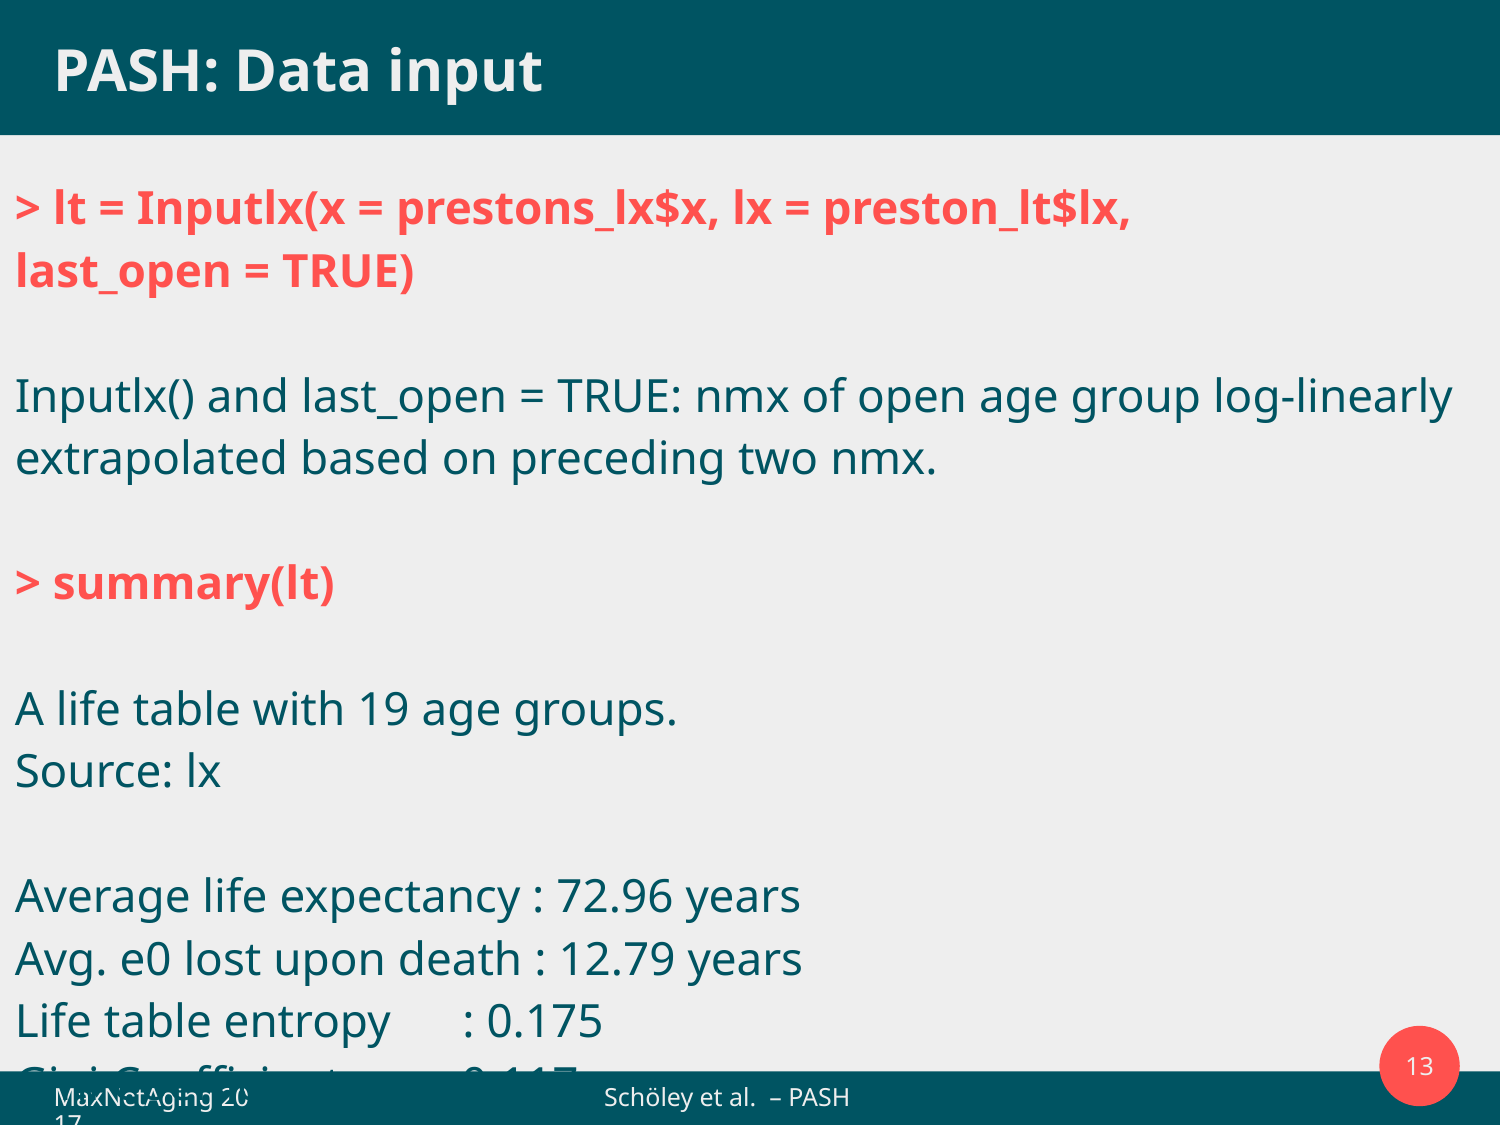

# PASH: Data input
> lt = Inputlx(x = prestons_lx$x, lx = preston_lt$lx, last_open = TRUE)
Inputlx() and last_open = TRUE: nmx of open age group log-linearly extrapolated based on preceding two nmx.
> summary(lt)
A life table with 19 age groups.
Source: lx
Average life expectancy : 72.96 years
Avg. e0 lost upon death : 12.79 years
Life table entropy : 0.175
Gini Coefficient : 0.117
13
MaxNetAging 2017
Schöley et al. – PASH